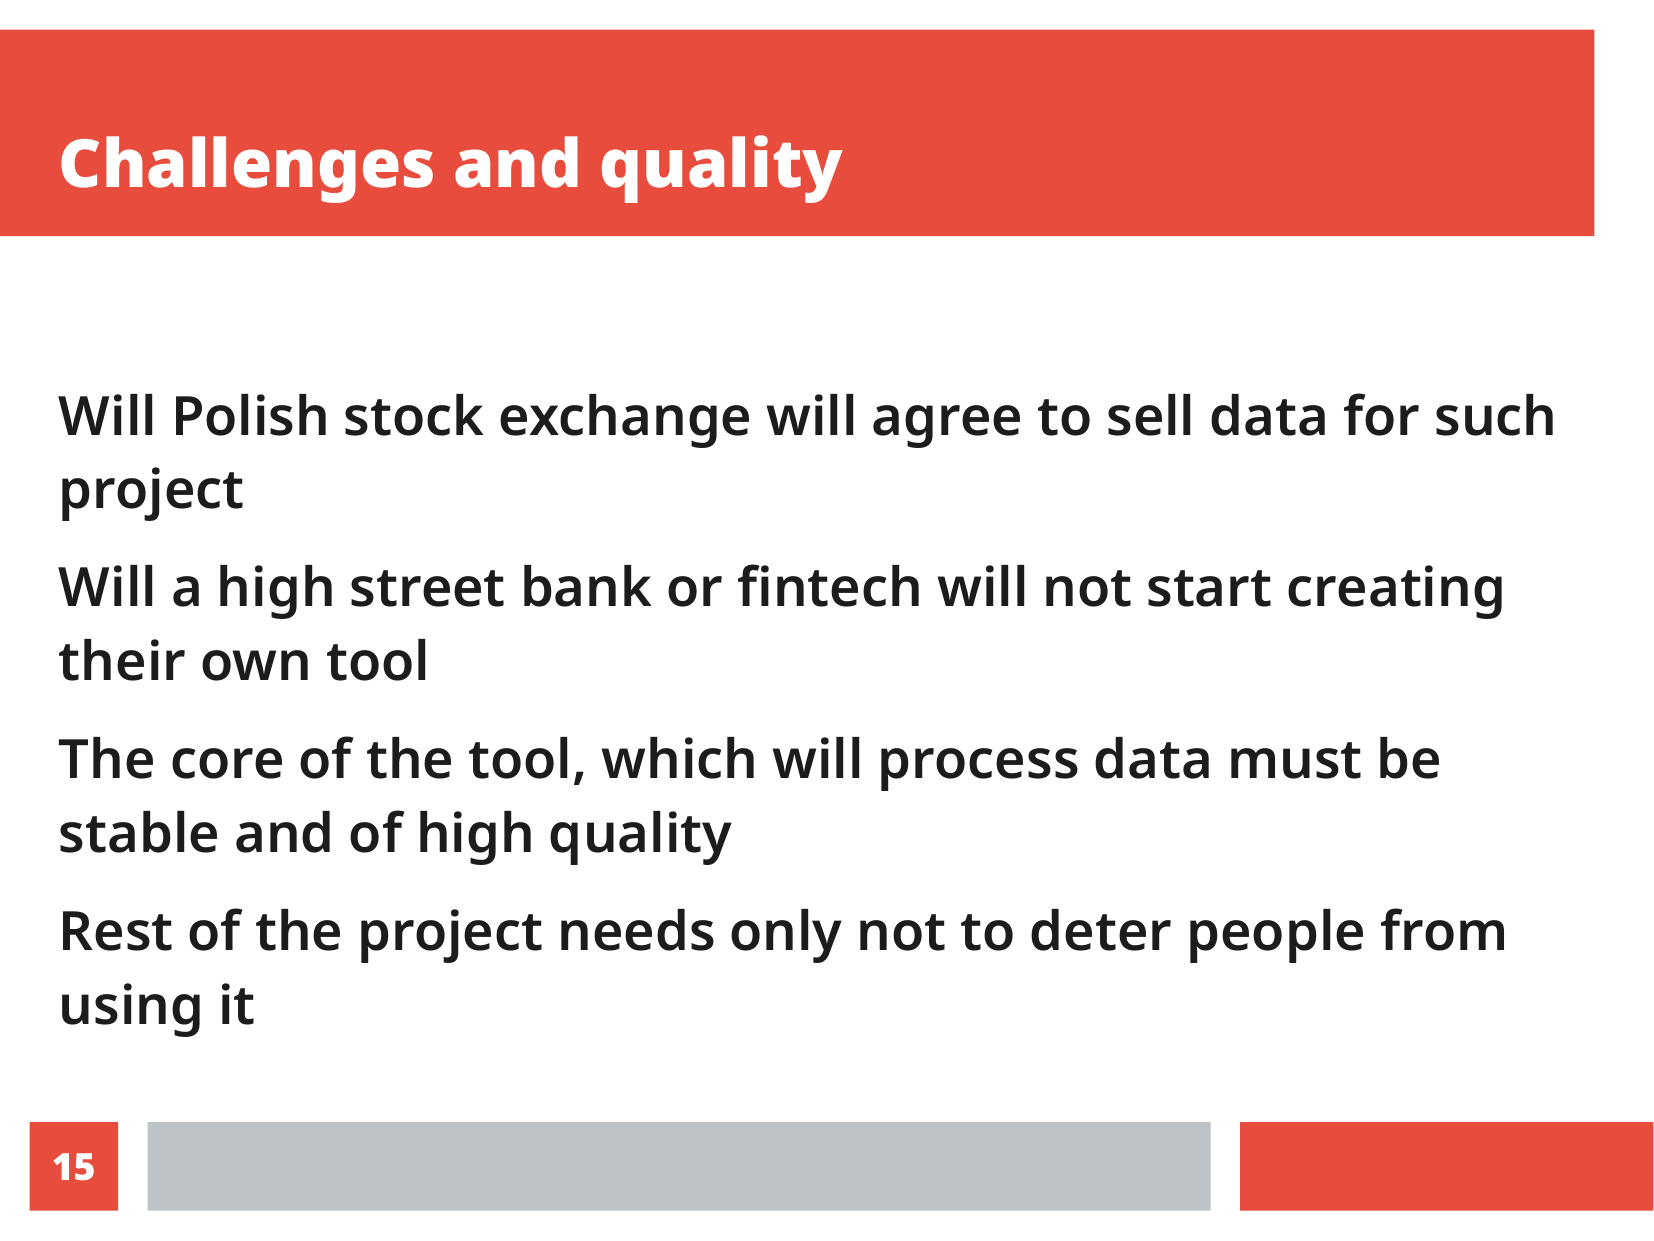

# Challenges and quality
Will Polish stock exchange will agree to sell data for such project
Will a high street bank or fintech will not start creating their own tool
The core of the tool, which will process data must be stable and of high quality
Rest of the project needs only not to deter people from using it
15